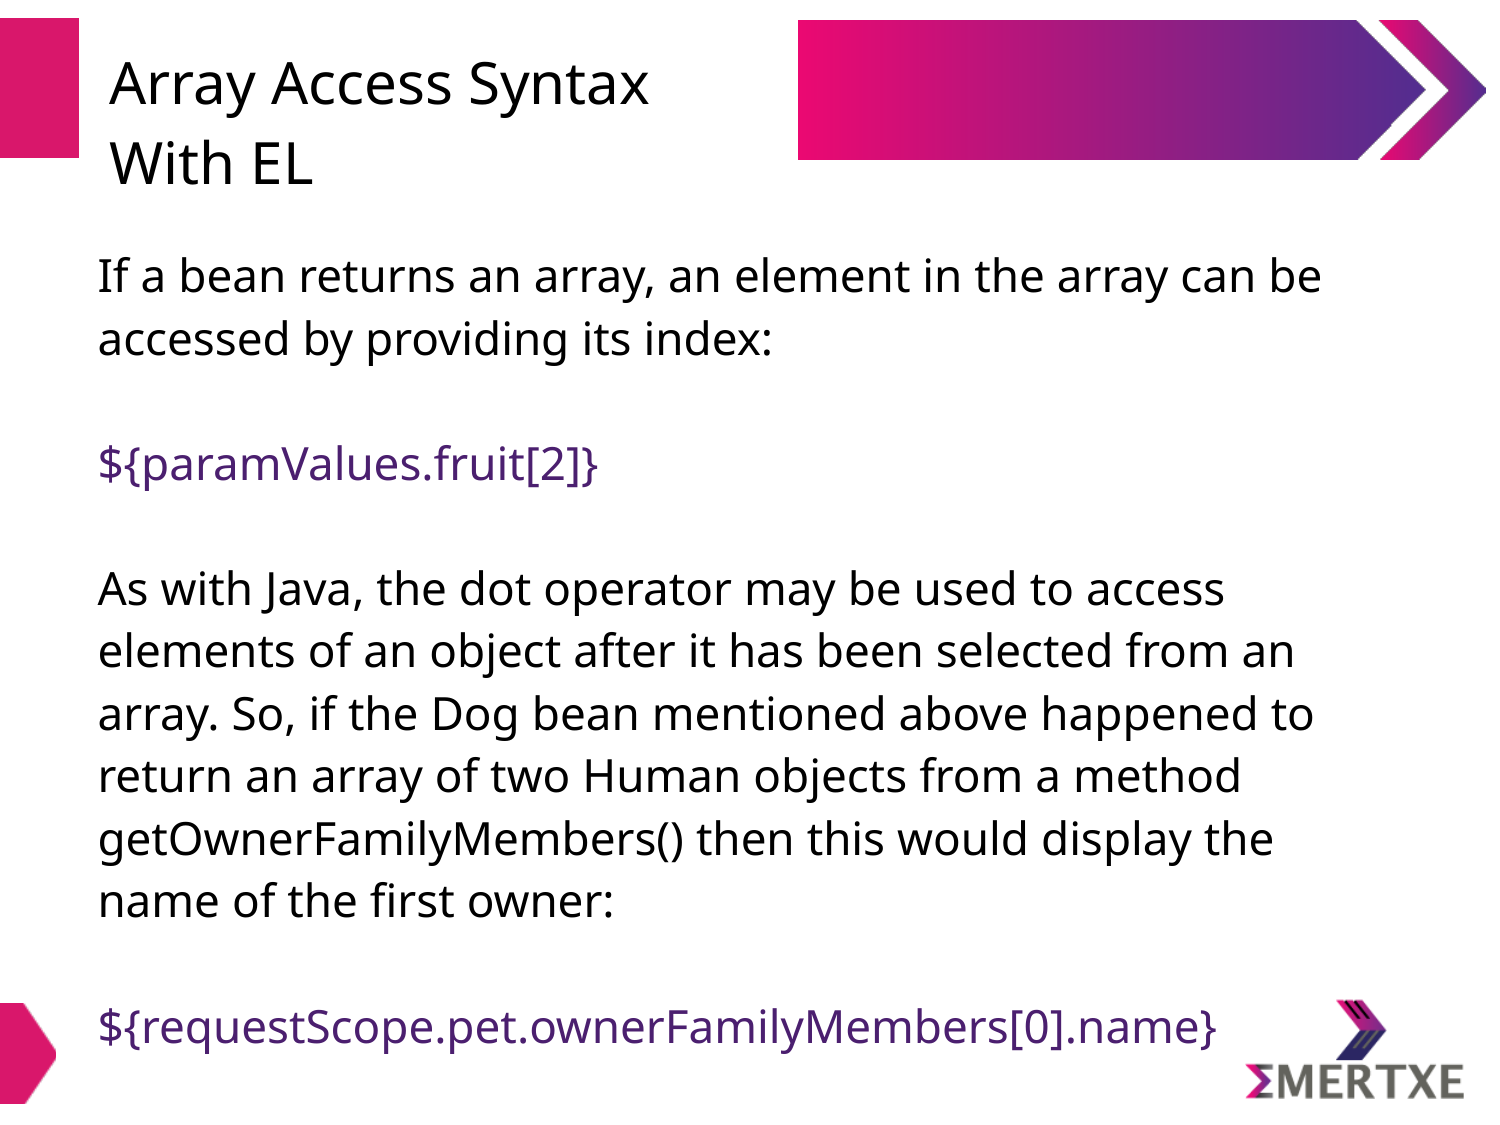

Array Access Syntax With EL
If a bean returns an array, an element in the array can be accessed by providing its index:
${paramValues.fruit[2]}
As with Java, the dot operator may be used to access elements of an object after it has been selected from an array. So, if the Dog bean mentioned above happened to return an array of two Human objects from a method getOwnerFamilyMembers() then this would display the name of the first owner:
${requestScope.pet.ownerFamilyMembers[0].name}